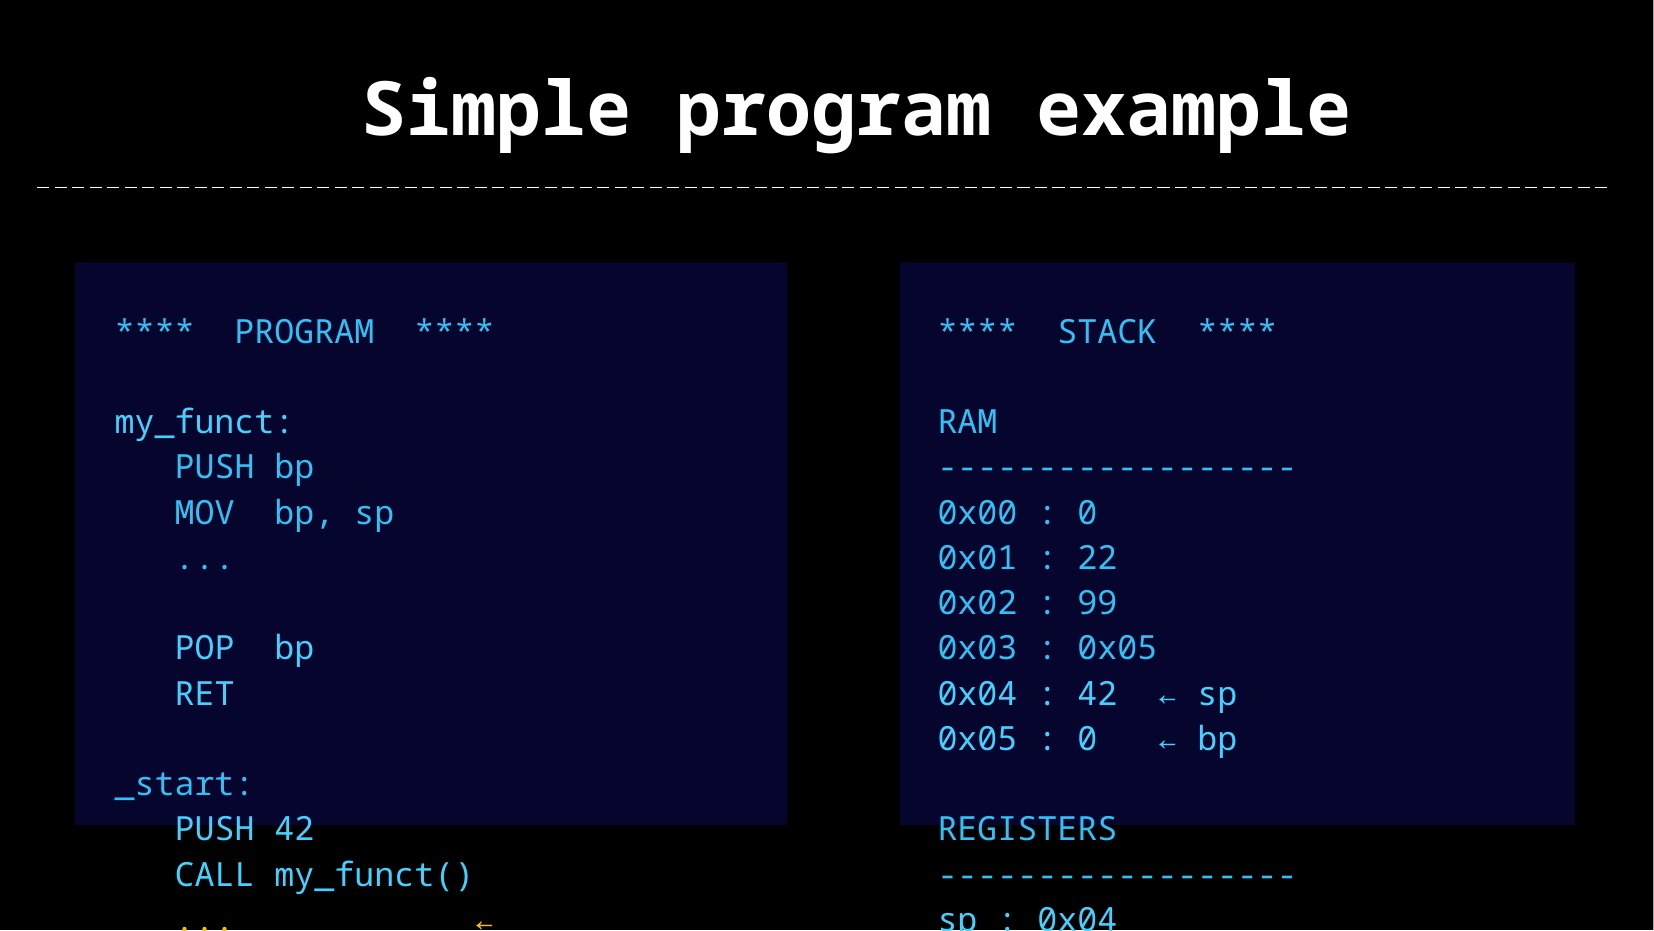

# Simple program example
**** PROGRAM ****
my_funct:
 PUSH bp
 MOV bp, sp
 ...
 POP bp
 RET
_start:
 PUSH 42
 CALL my_funct()
 ... ←
**** STACK ****
RAM
------------------
0x00 : 0
0x01 : 22
0x02 : 99
0x03 : 0x05
0x04 : 42 ← sp
0x05 : 0 ← bp
REGISTERS
------------------
sp : 0x04
bp : 0x05